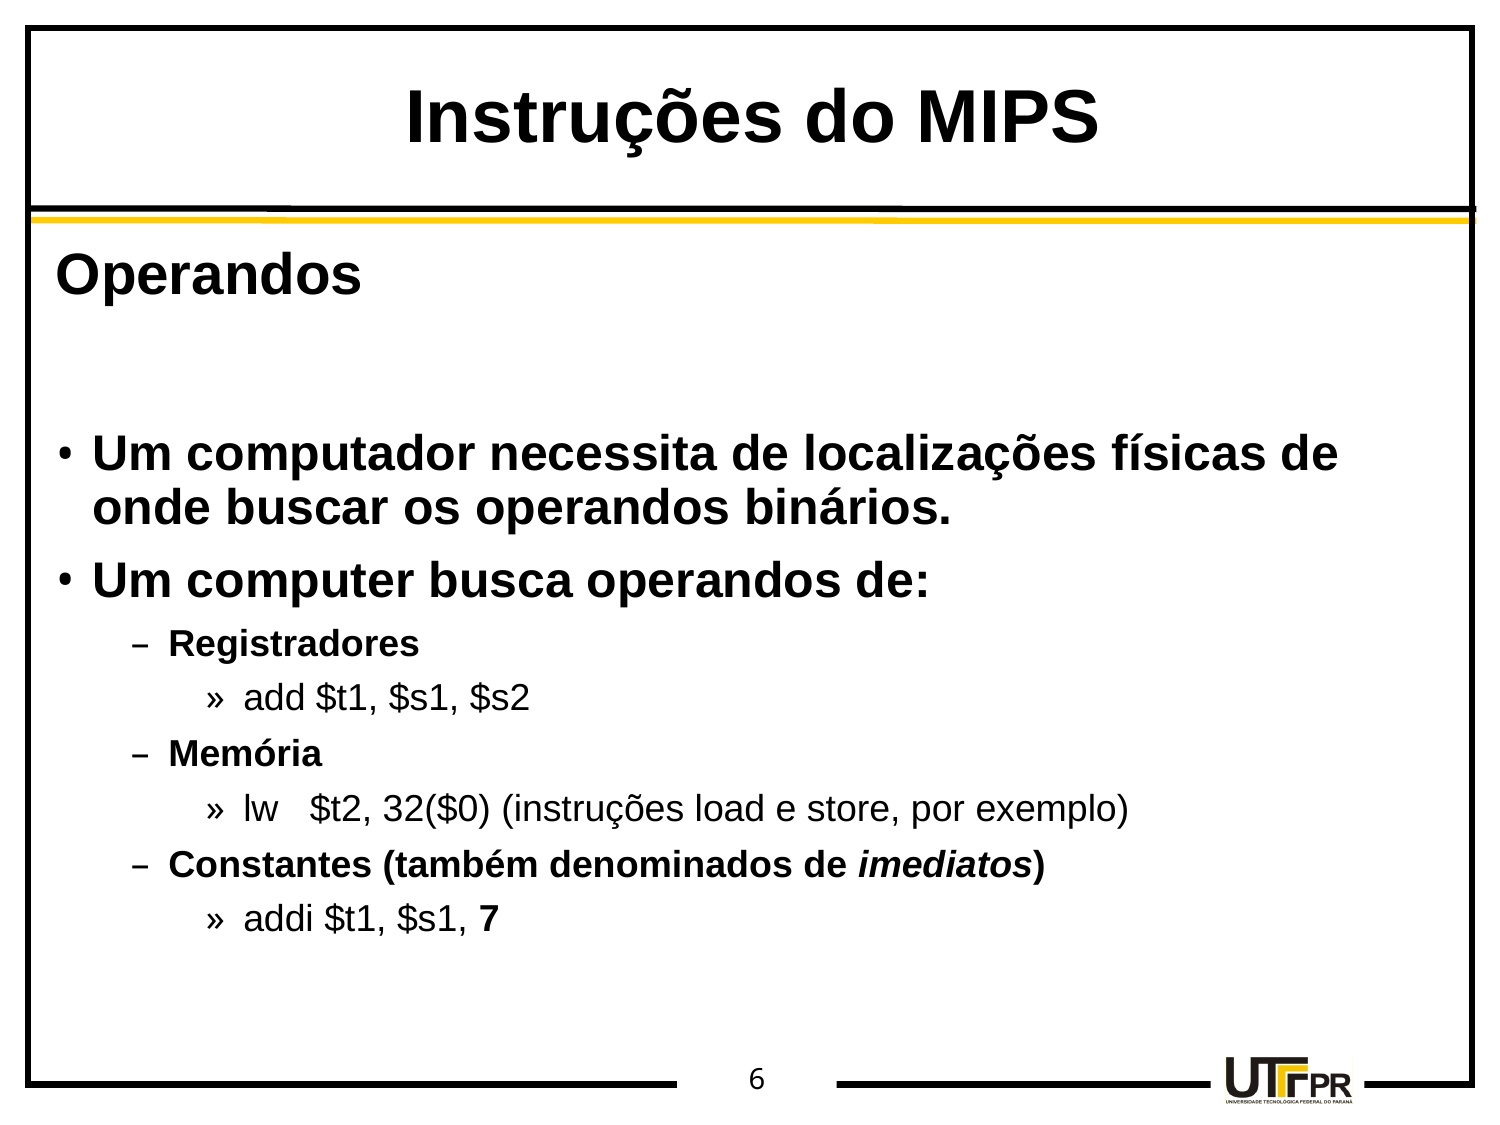

Instruções do MIPS
# Operandos
Um computador necessita de localizações físicas de onde buscar os operandos binários.
Um computer busca operandos de:
Registradores
add $t1, $s1, $s2
Memória
lw $t2, 32($0) (instruções load e store, por exemplo)
Constantes (também denominados de imediatos)
addi $t1, $s1, 7